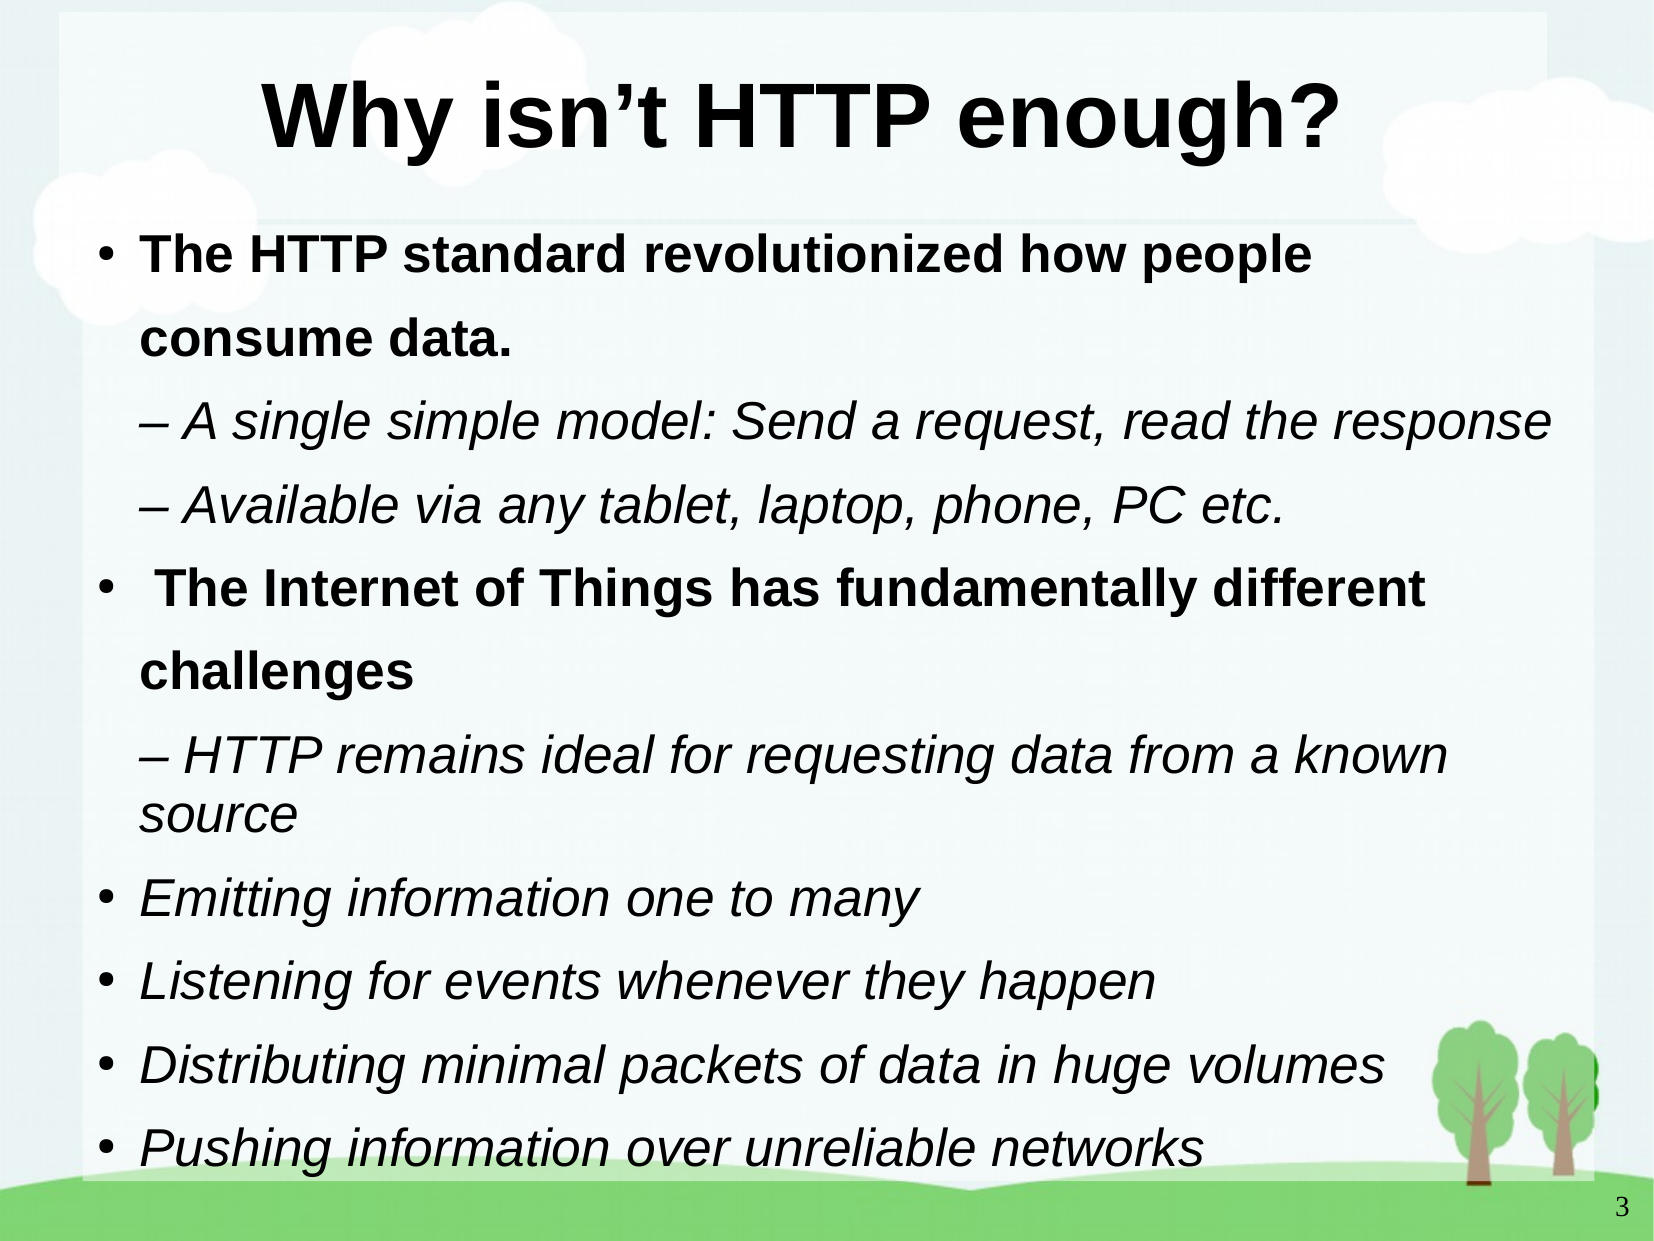

# Why isn’t HTTP enough?
The HTTP standard revolutionized how people
consume data.
– A single simple model: Send a request, read the response
– Available via any tablet, laptop, phone, PC etc.
 The Internet of Things has fundamentally different
challenges
– HTTP remains ideal for requesting data from a known source
Emitting information one to many
Listening for events whenever they happen
Distributing minimal packets of data in huge volumes
Pushing information over unreliable networks
3